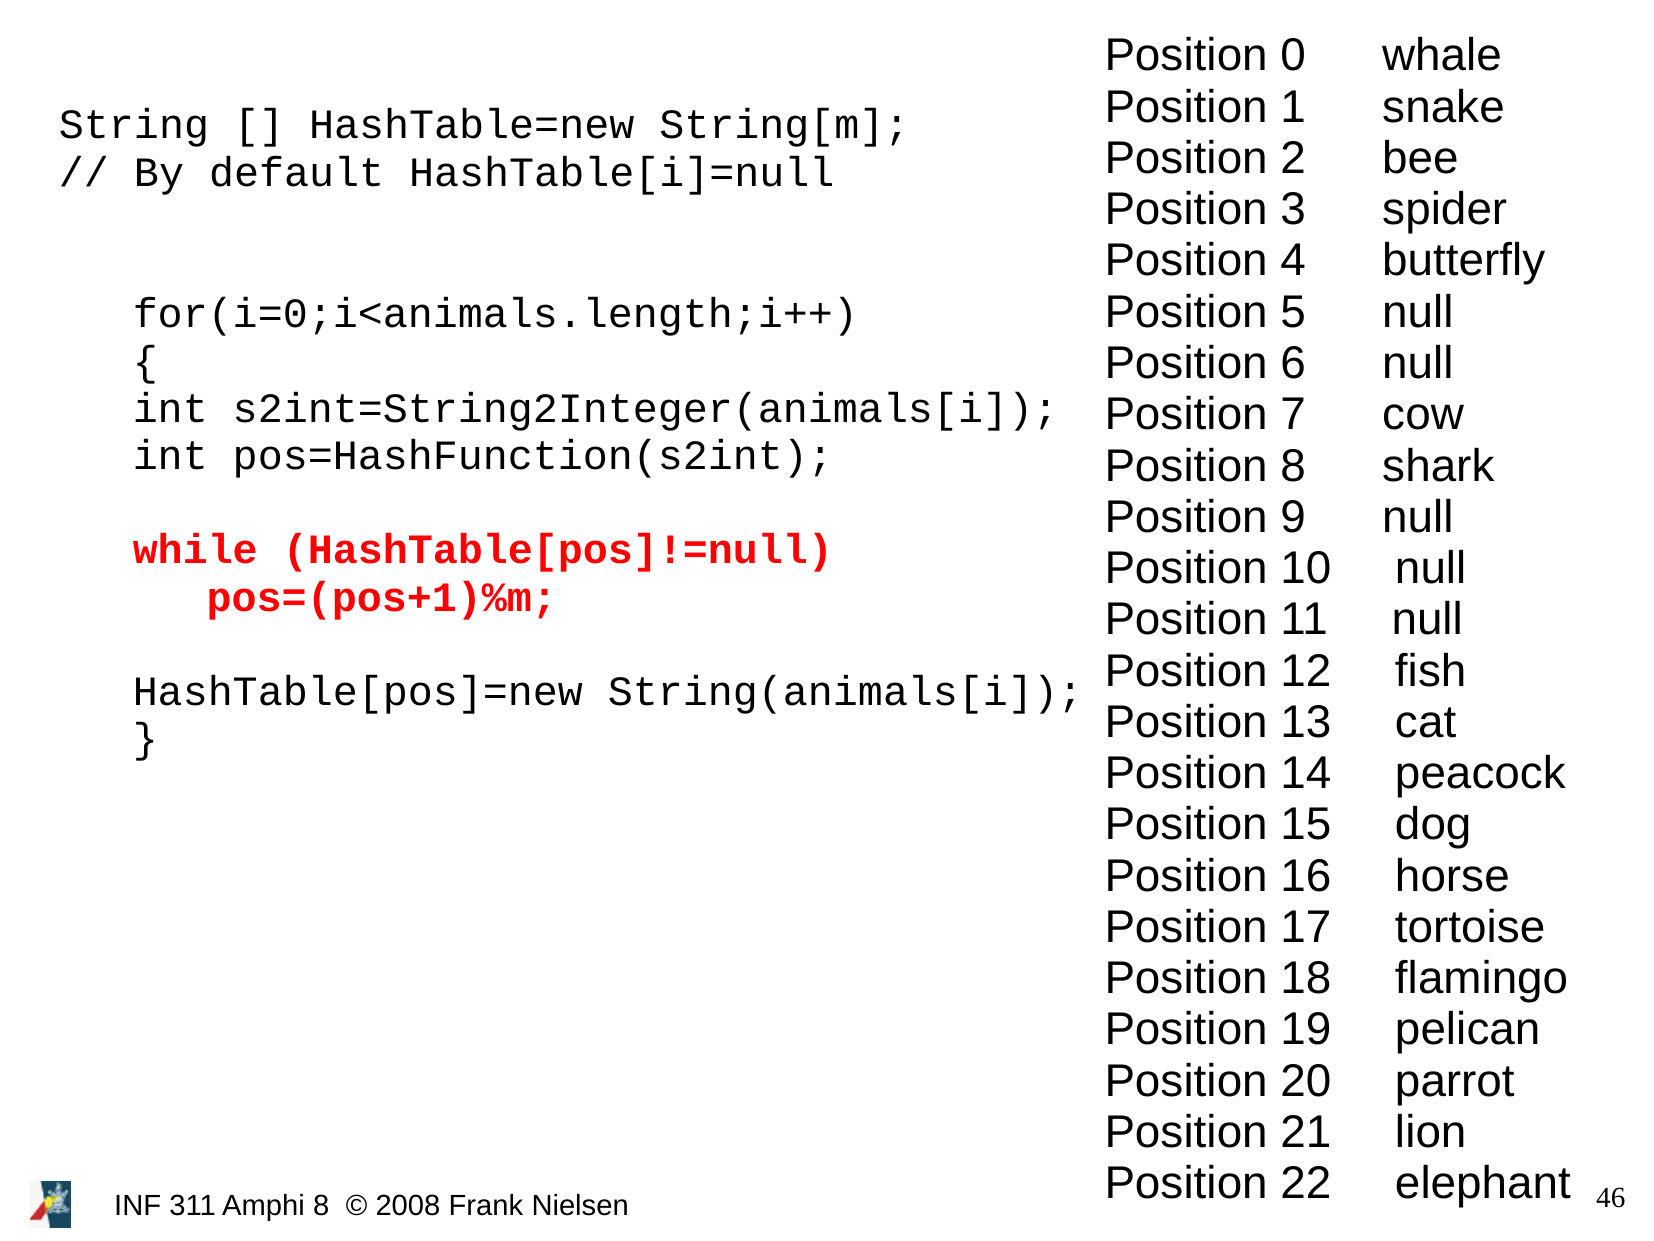

Position 0 whale
Position 1 snake
Position 2 bee
Position 3 spider
Position 4 butterfly
Position 5 null
Position 6 null
Position 7 cow
Position 8 shark
Position 9 null
Position 10 null
Position 11 null
Position 12 fish
Position 13 cat
Position 14 peacock
Position 15 dog
Position 16 horse
Position 17 tortoise
Position 18 flamingo
Position 19 pelican
Position 20 parrot
Position 21 lion
Position 22 elephant
	String [] HashTable=new String[m];
	// By default HashTable[i]=null
		for(i=0;i<animals.length;i++)
		{
		int s2int=String2Integer(animals[i]);
		int pos=HashFunction(s2int);
		while (HashTable[pos]!=null)
			pos=(pos+1)%m;
		HashTable[pos]=new String(animals[i]);
		}